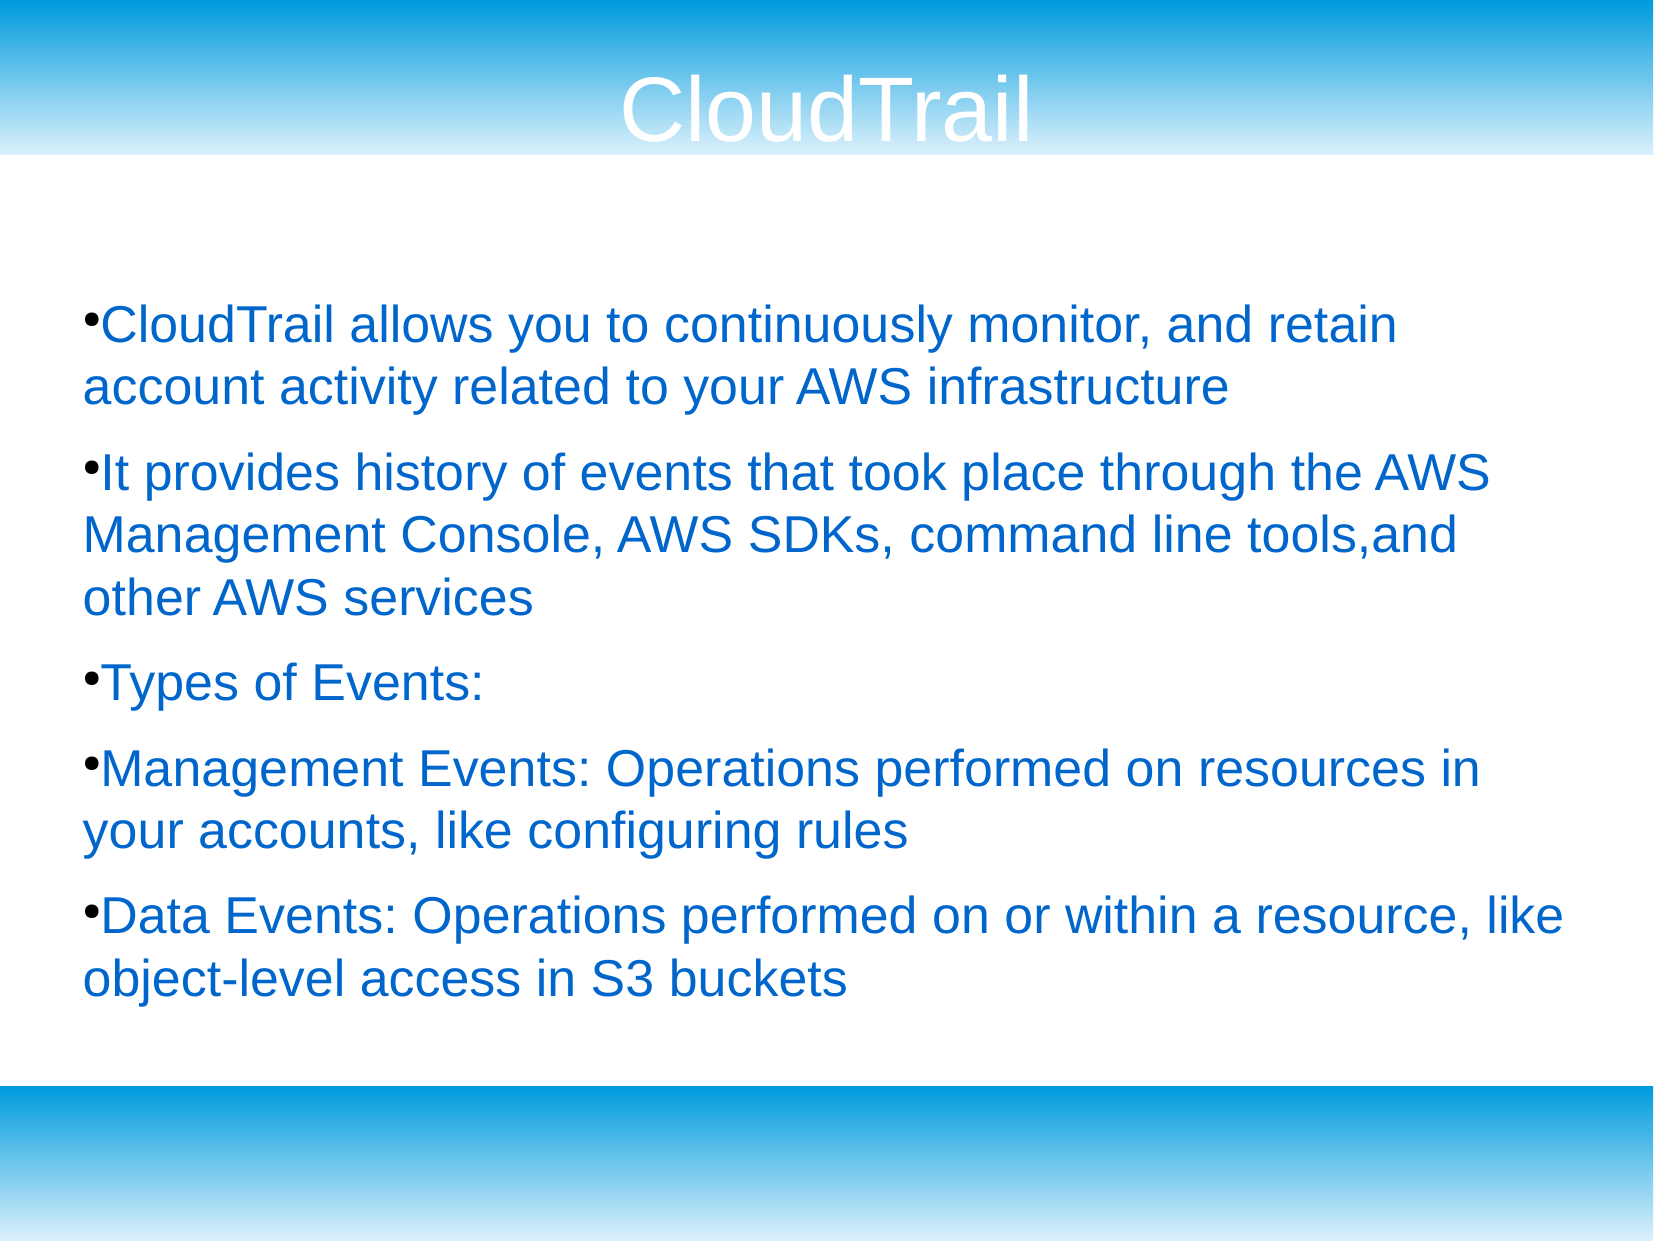

# CloudTrail
CloudTrail allows you to continuously monitor, and retain account activity related to your AWS infrastructure
It provides history of events that took place through the AWS Management Console, AWS SDKs, command line tools,and other AWS services
Types of Events:
Management Events: Operations performed on resources in your accounts, like configuring rules
Data Events: Operations performed on or within a resource, like object-level access in S3 buckets